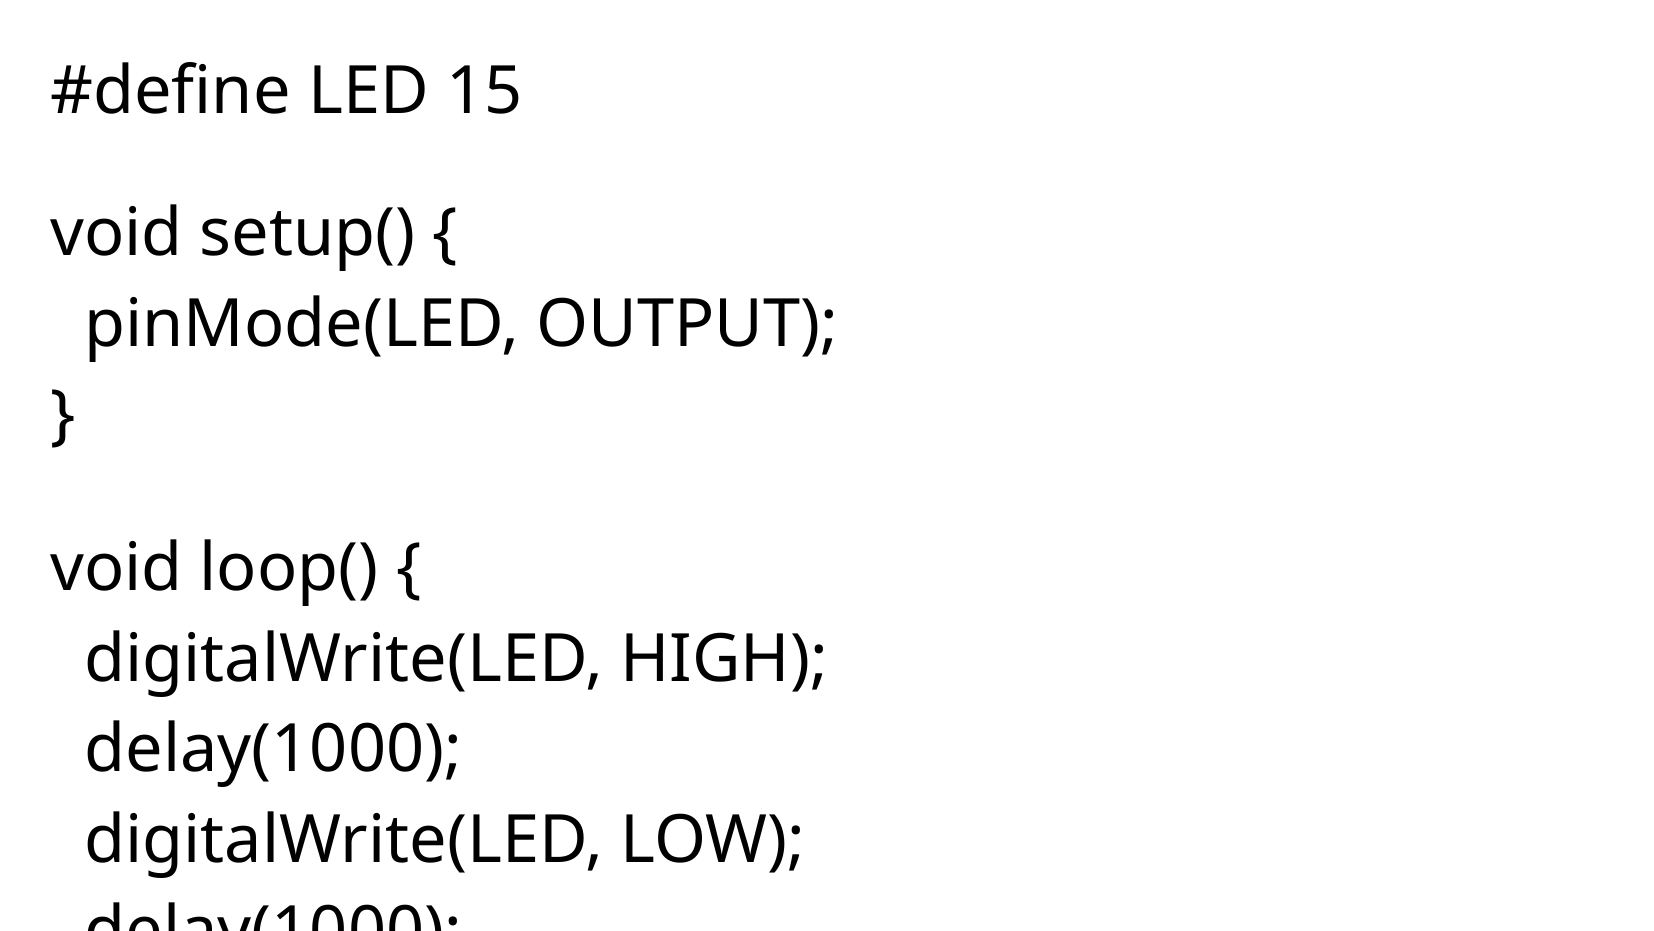

#define LED 15
void setup() {
 pinMode(LED, OUTPUT);
}
void loop() {
 digitalWrite(LED, HIGH);
 delay(1000);
 digitalWrite(LED, LOW);
 delay(1000);
}